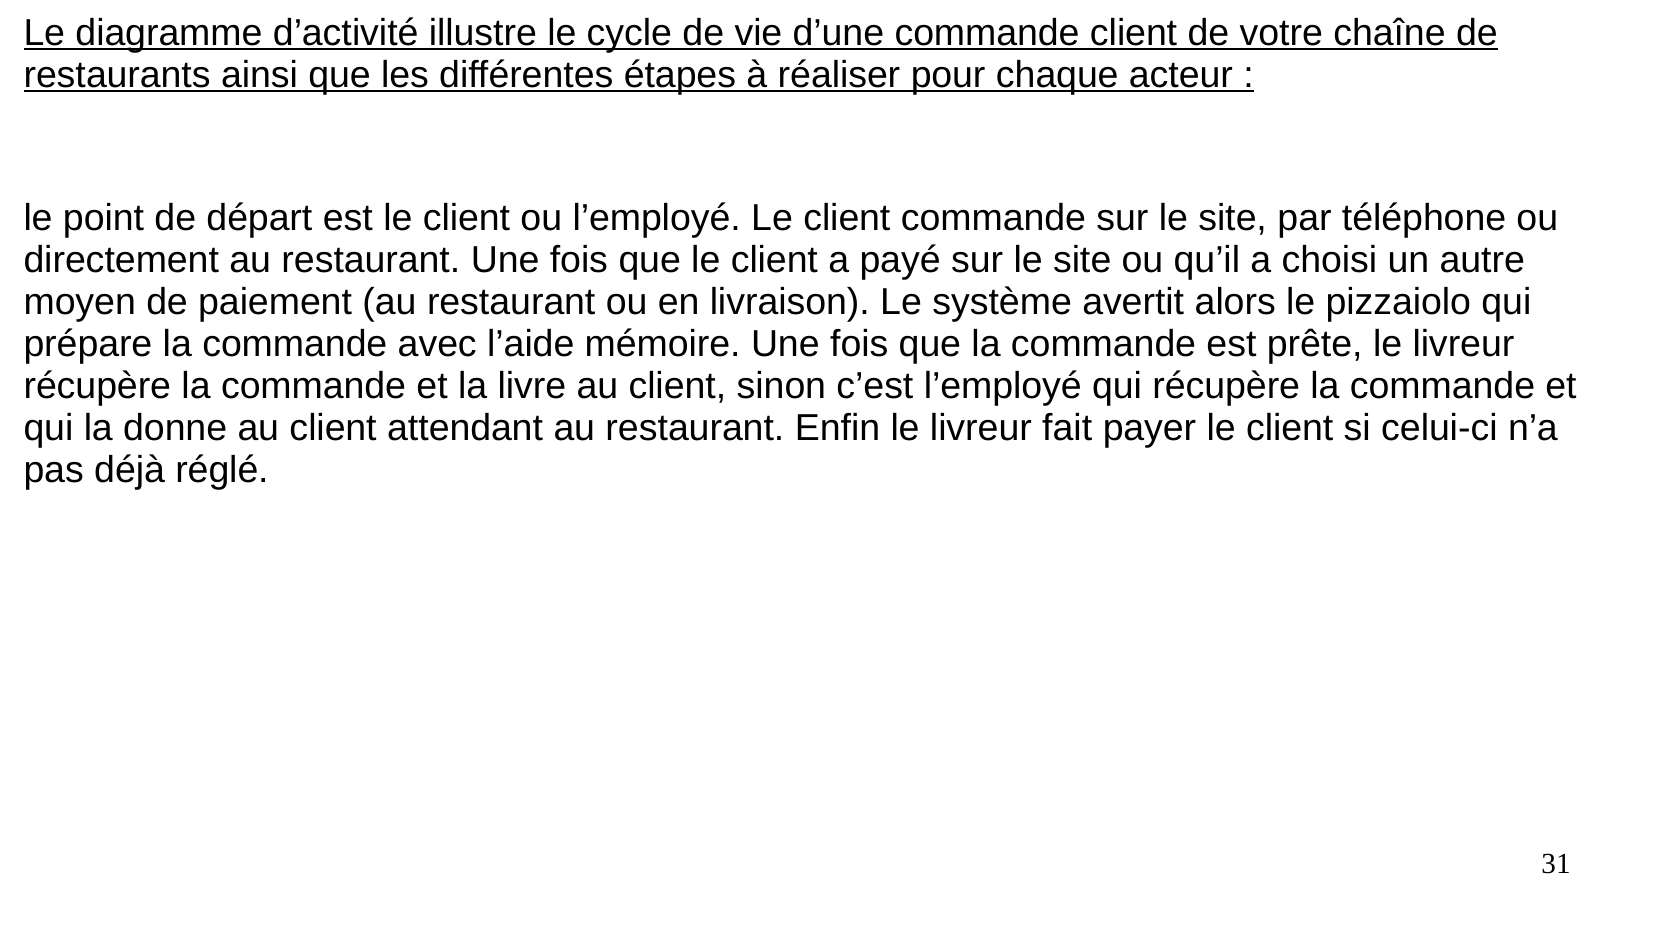

# Le diagramme d’activité illustre le cycle de vie d’une commande client de votre chaîne de restaurants ainsi que les différentes étapes à réaliser pour chaque acteur :
le point de départ est le client ou l’employé. Le client commande sur le site, par téléphone ou directement au restaurant. Une fois que le client a payé sur le site ou qu’il a choisi un autre moyen de paiement (au restaurant ou en livraison). Le système avertit alors le pizzaiolo qui prépare la commande avec l’aide mémoire. Une fois que la commande est prête, le livreur récupère la commande et la livre au client, sinon c’est l’employé qui récupère la commande et qui la donne au client attendant au restaurant. Enfin le livreur fait payer le client si celui-ci n’a pas déjà réglé.
31